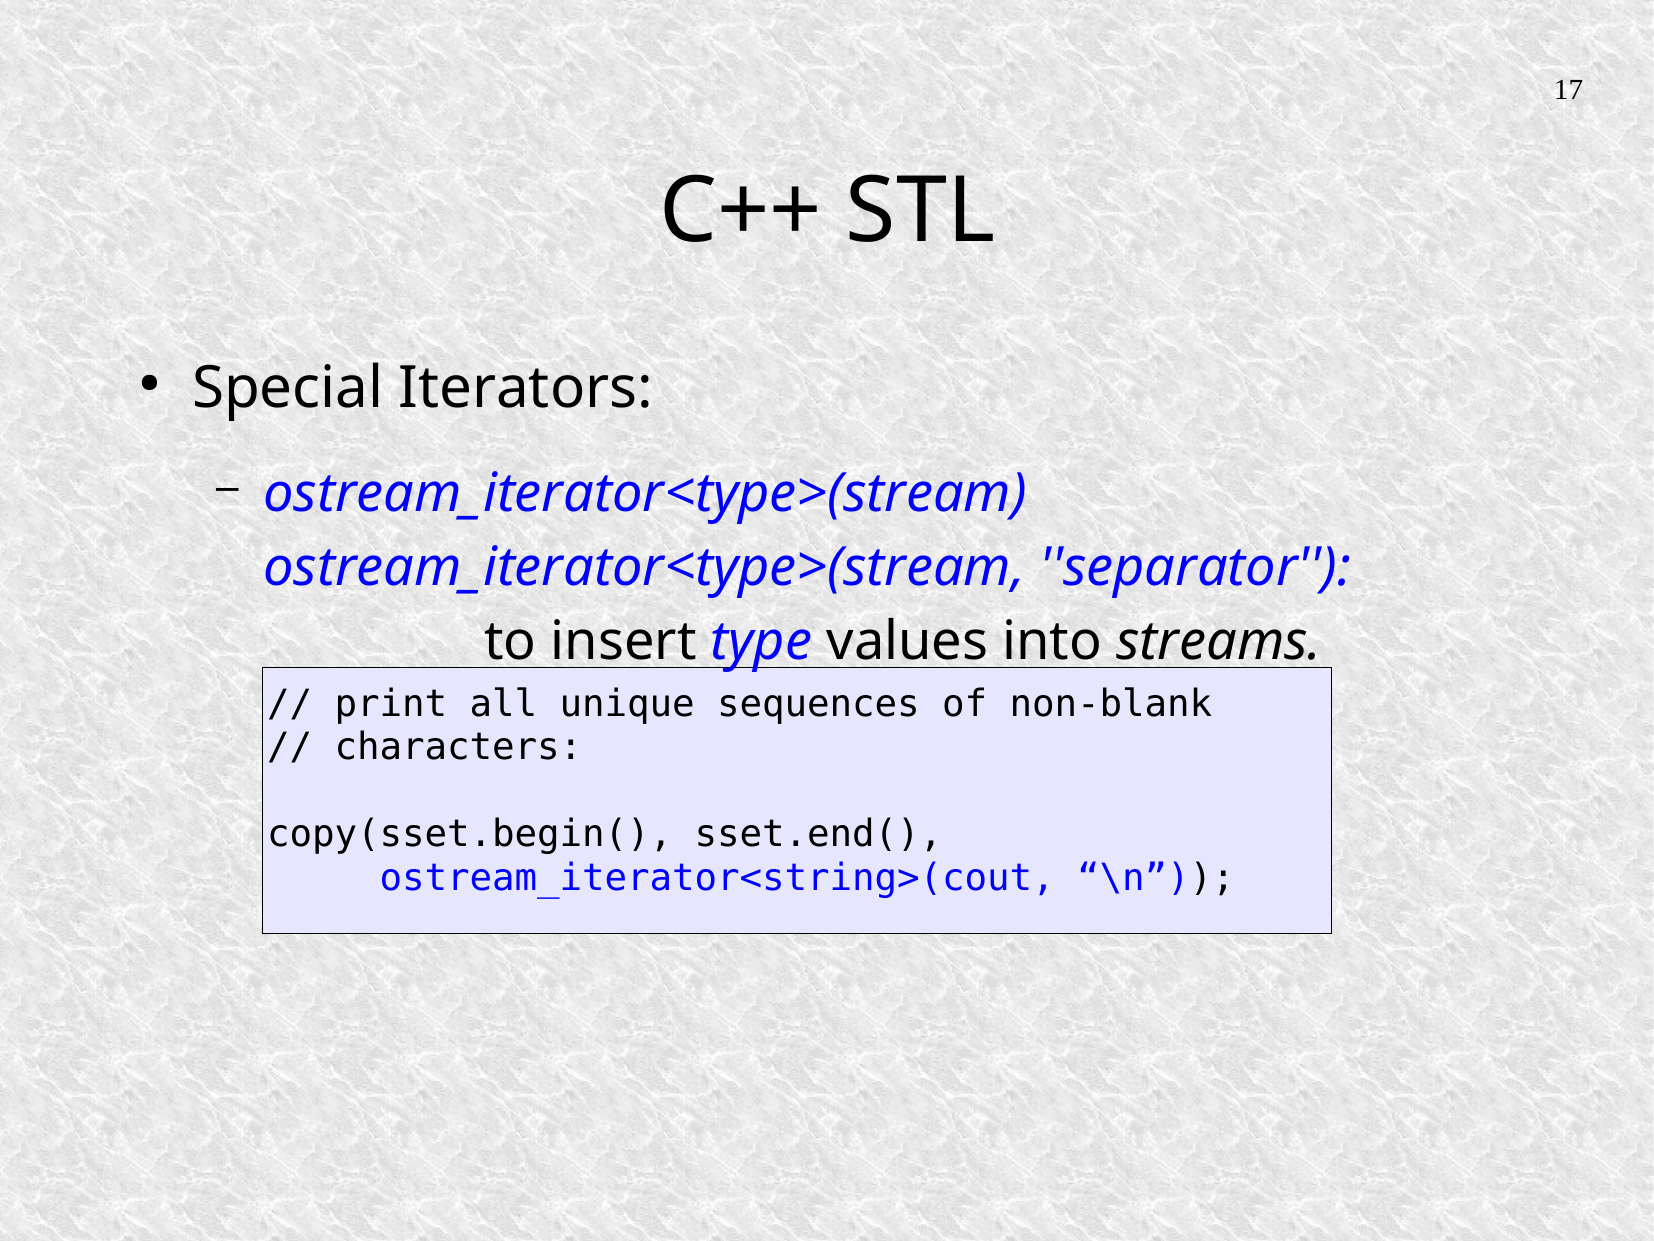

17
# C++ STL
Special Iterators:
ostream_iterator<type>(stream) ostream_iterator<type>(stream, ''separator''):
			to insert type values into streams.
// print all unique sequences of non-blank
// characters:
copy(sset.begin(), sset.end(),
 ostream_iterator<string>(cout, “\n”));